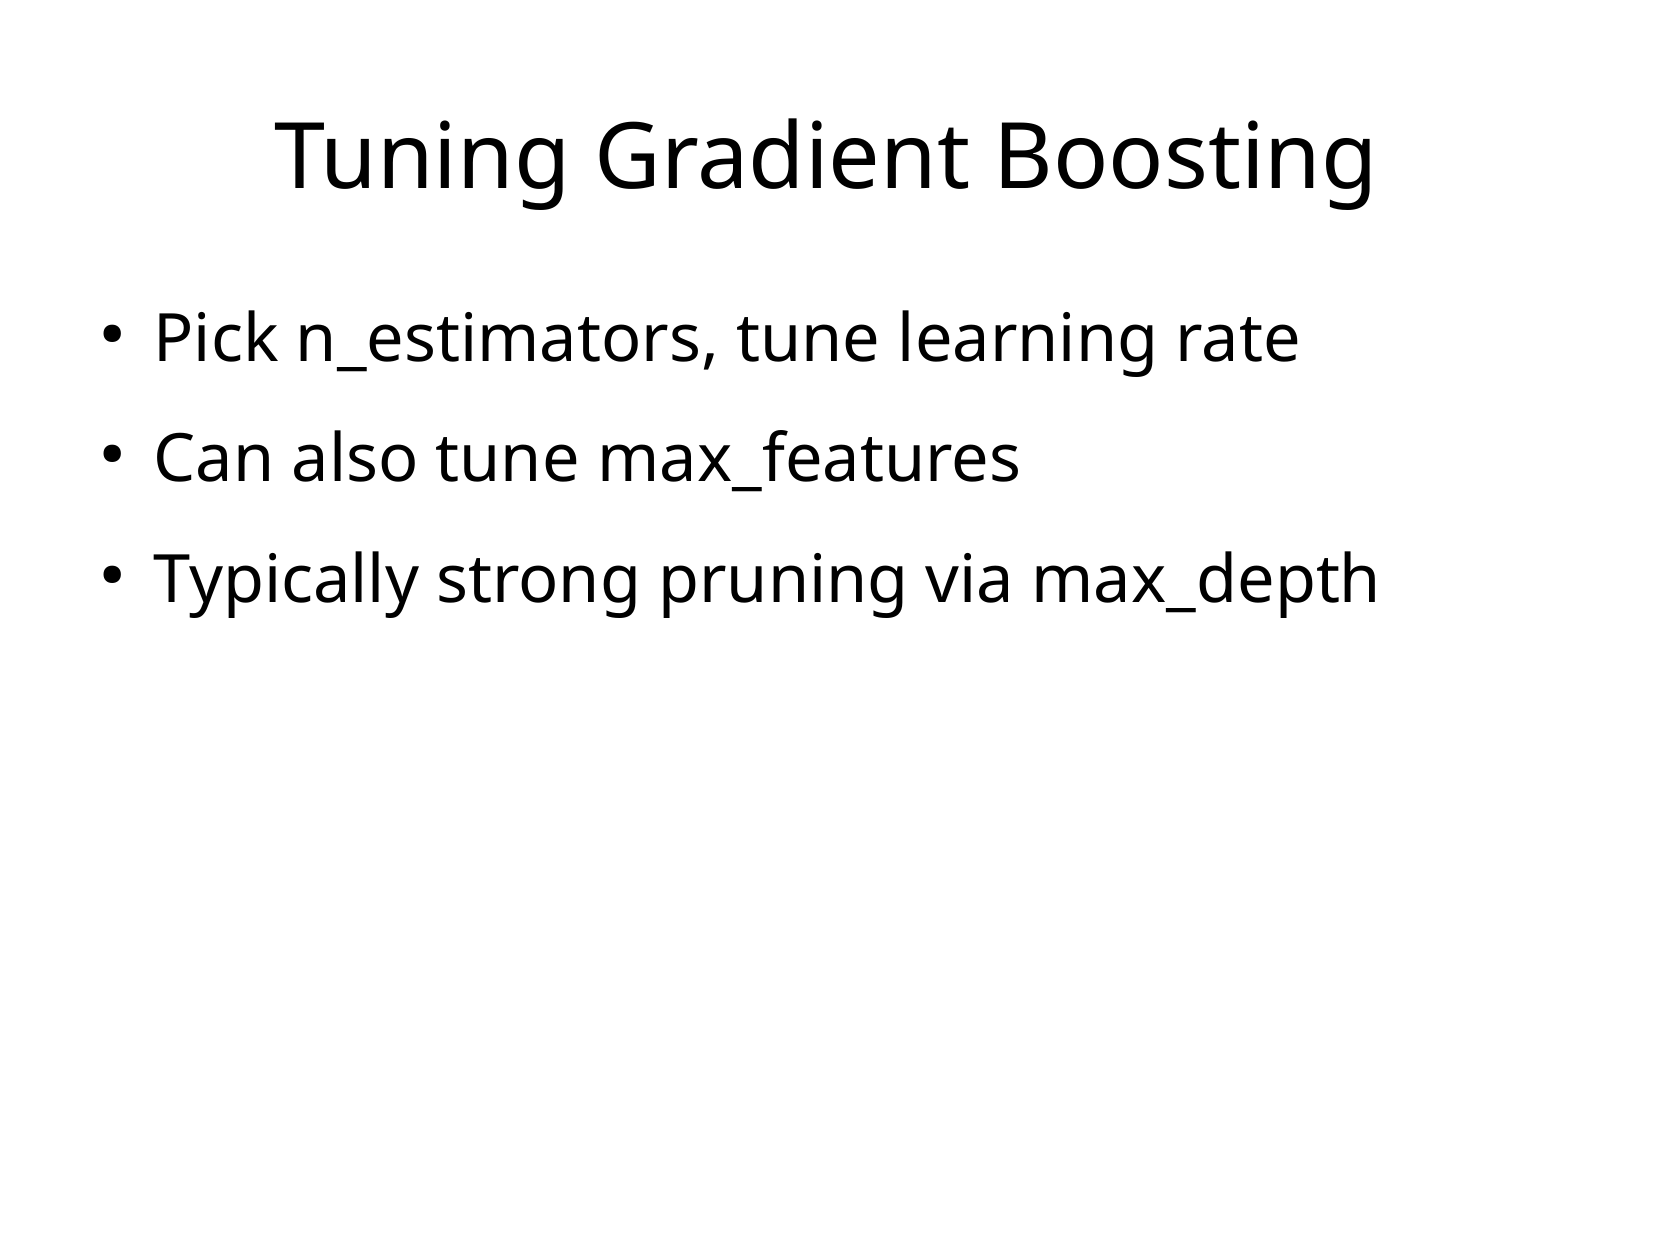

# Tuning Gradient Boosting
Pick n_estimators, tune learning rate
Can also tune max_features
Typically strong pruning via max_depth